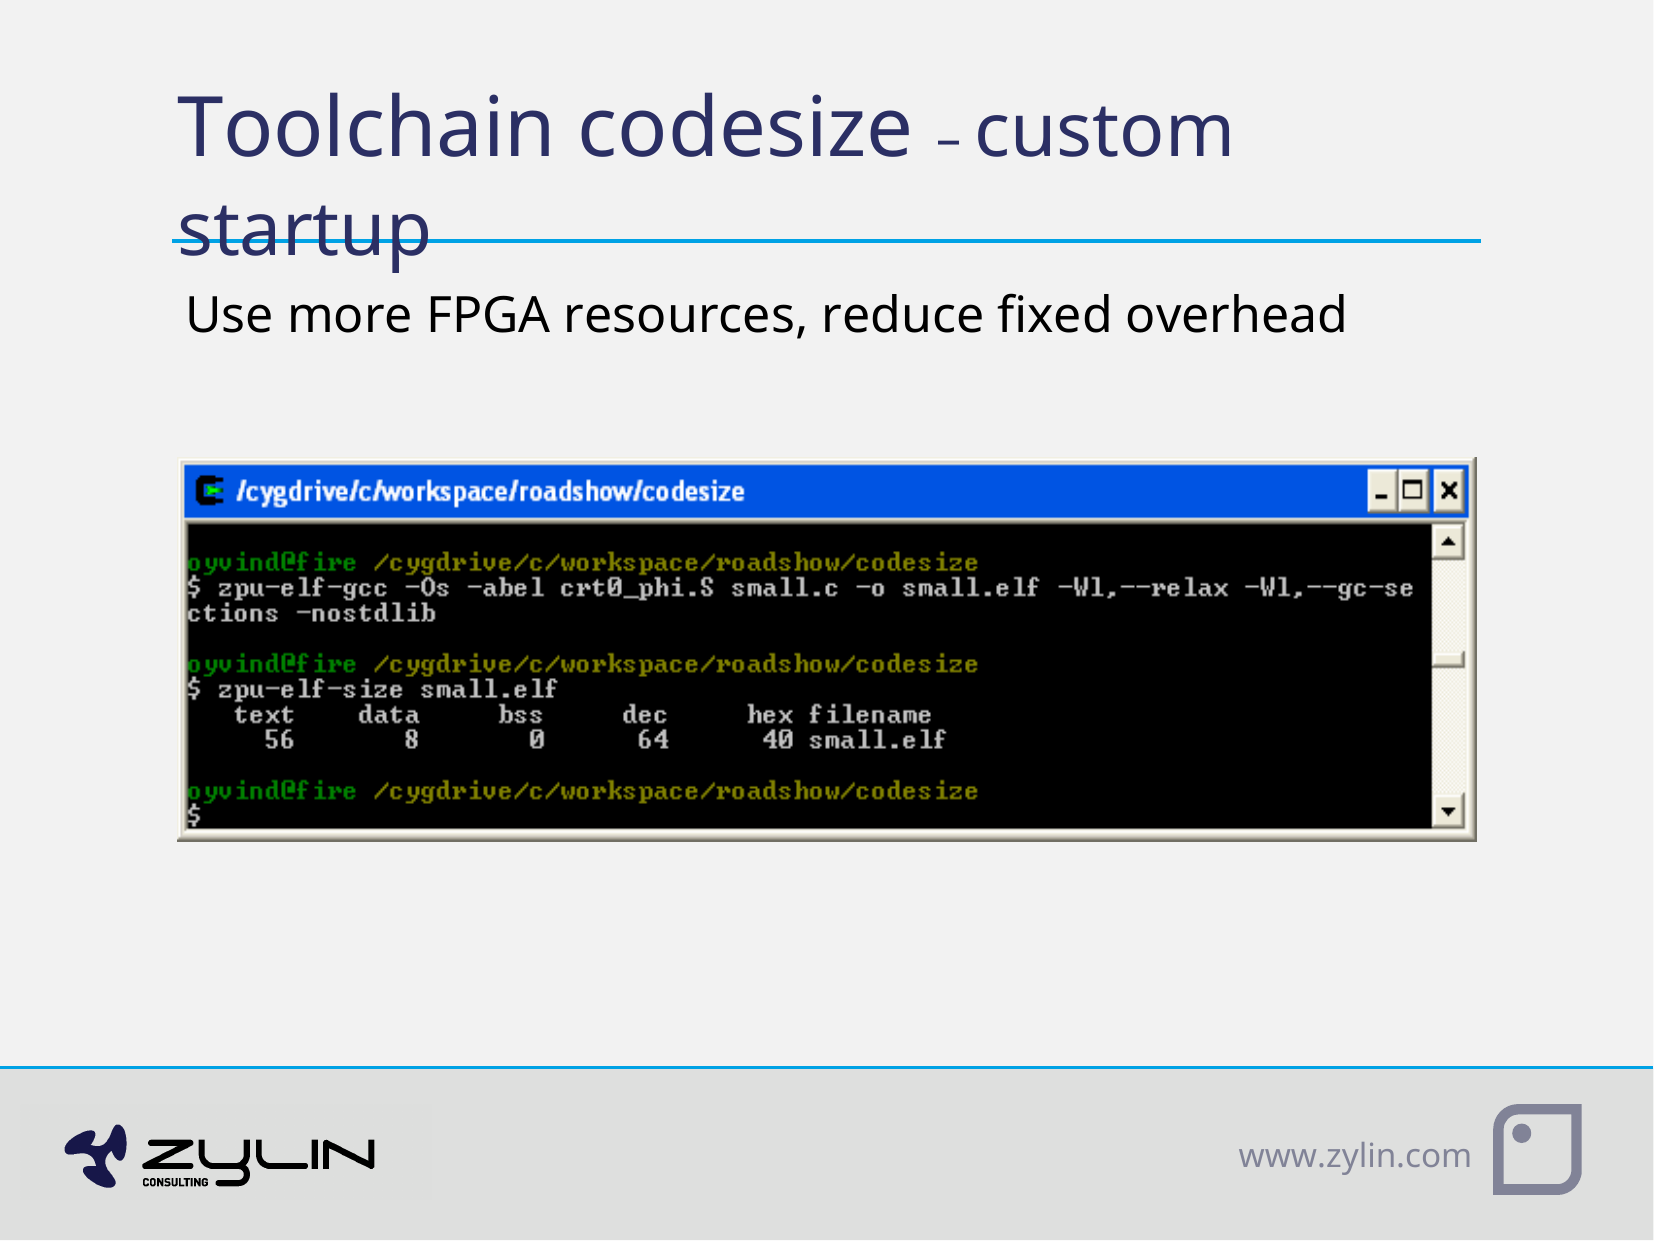

# Toolchain codesize – custom startup
Use more FPGA resources, reduce fixed overhead